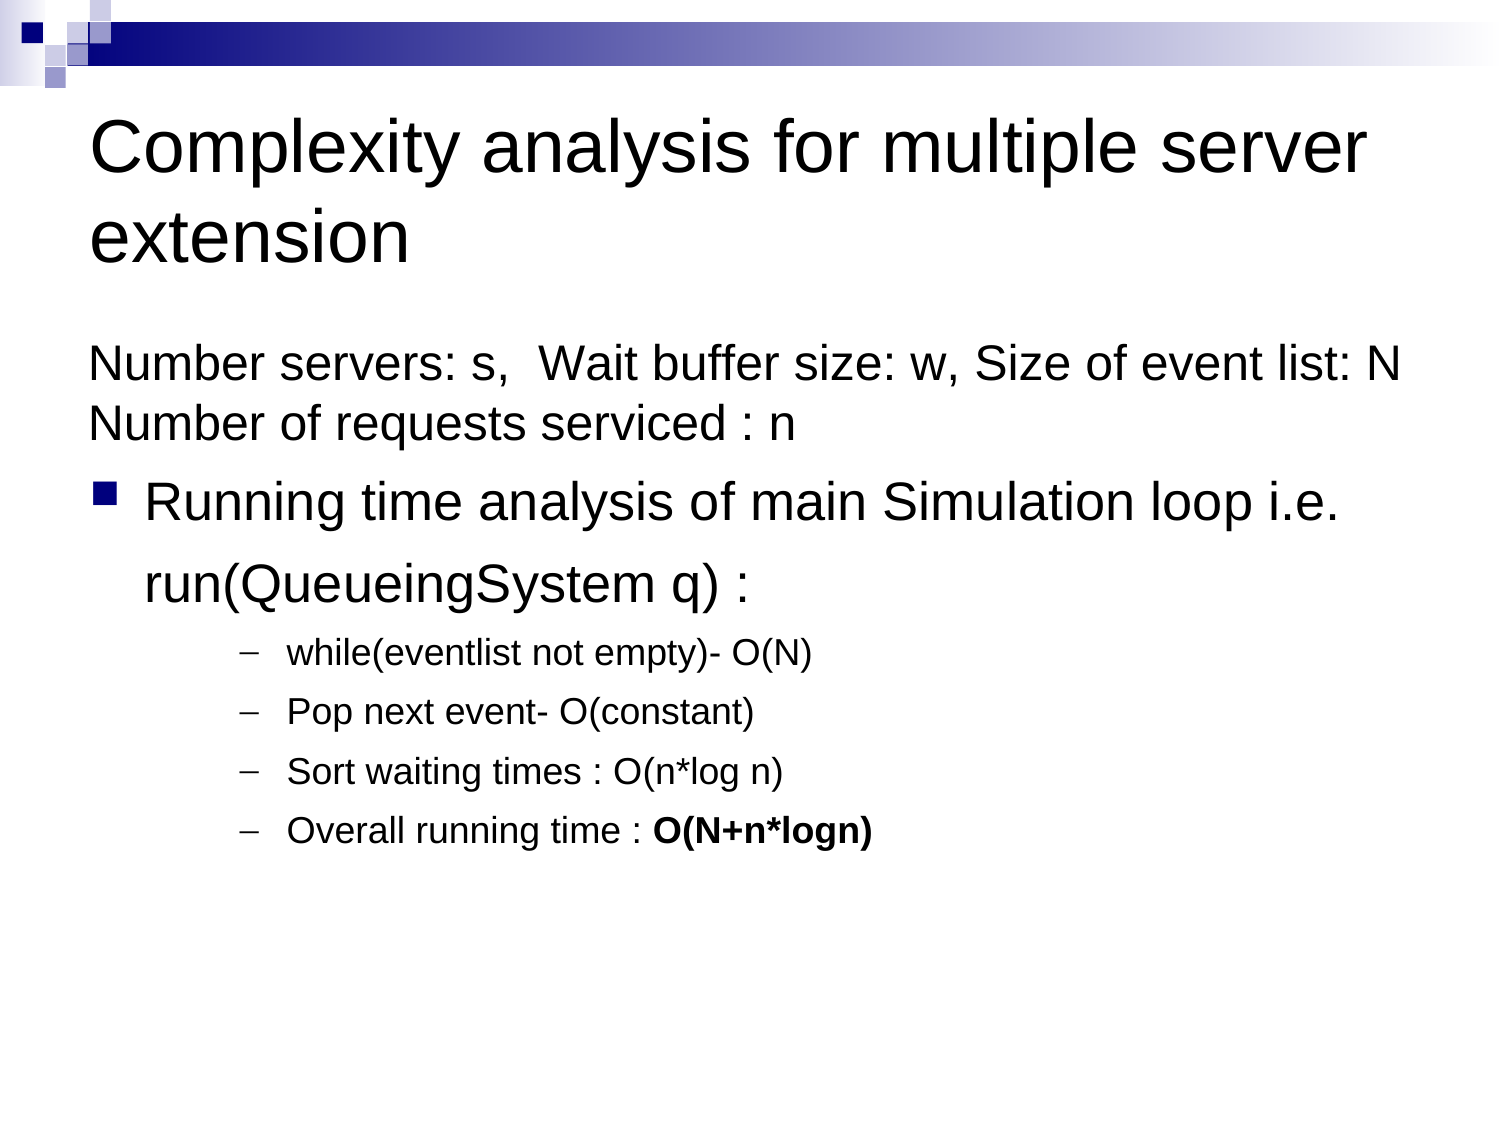

# Complexity analysis for multiple server extension
Number servers: s, Wait buffer size: w, Size of event list: N
Number of requests serviced : n
Running time analysis of main Simulation loop i.e.
run(QueueingSystem q) :
while(eventlist not empty)- O(N)
Pop next event- O(constant)
Sort waiting times : O(n*log n)
Overall running time : O(N+n*logn)